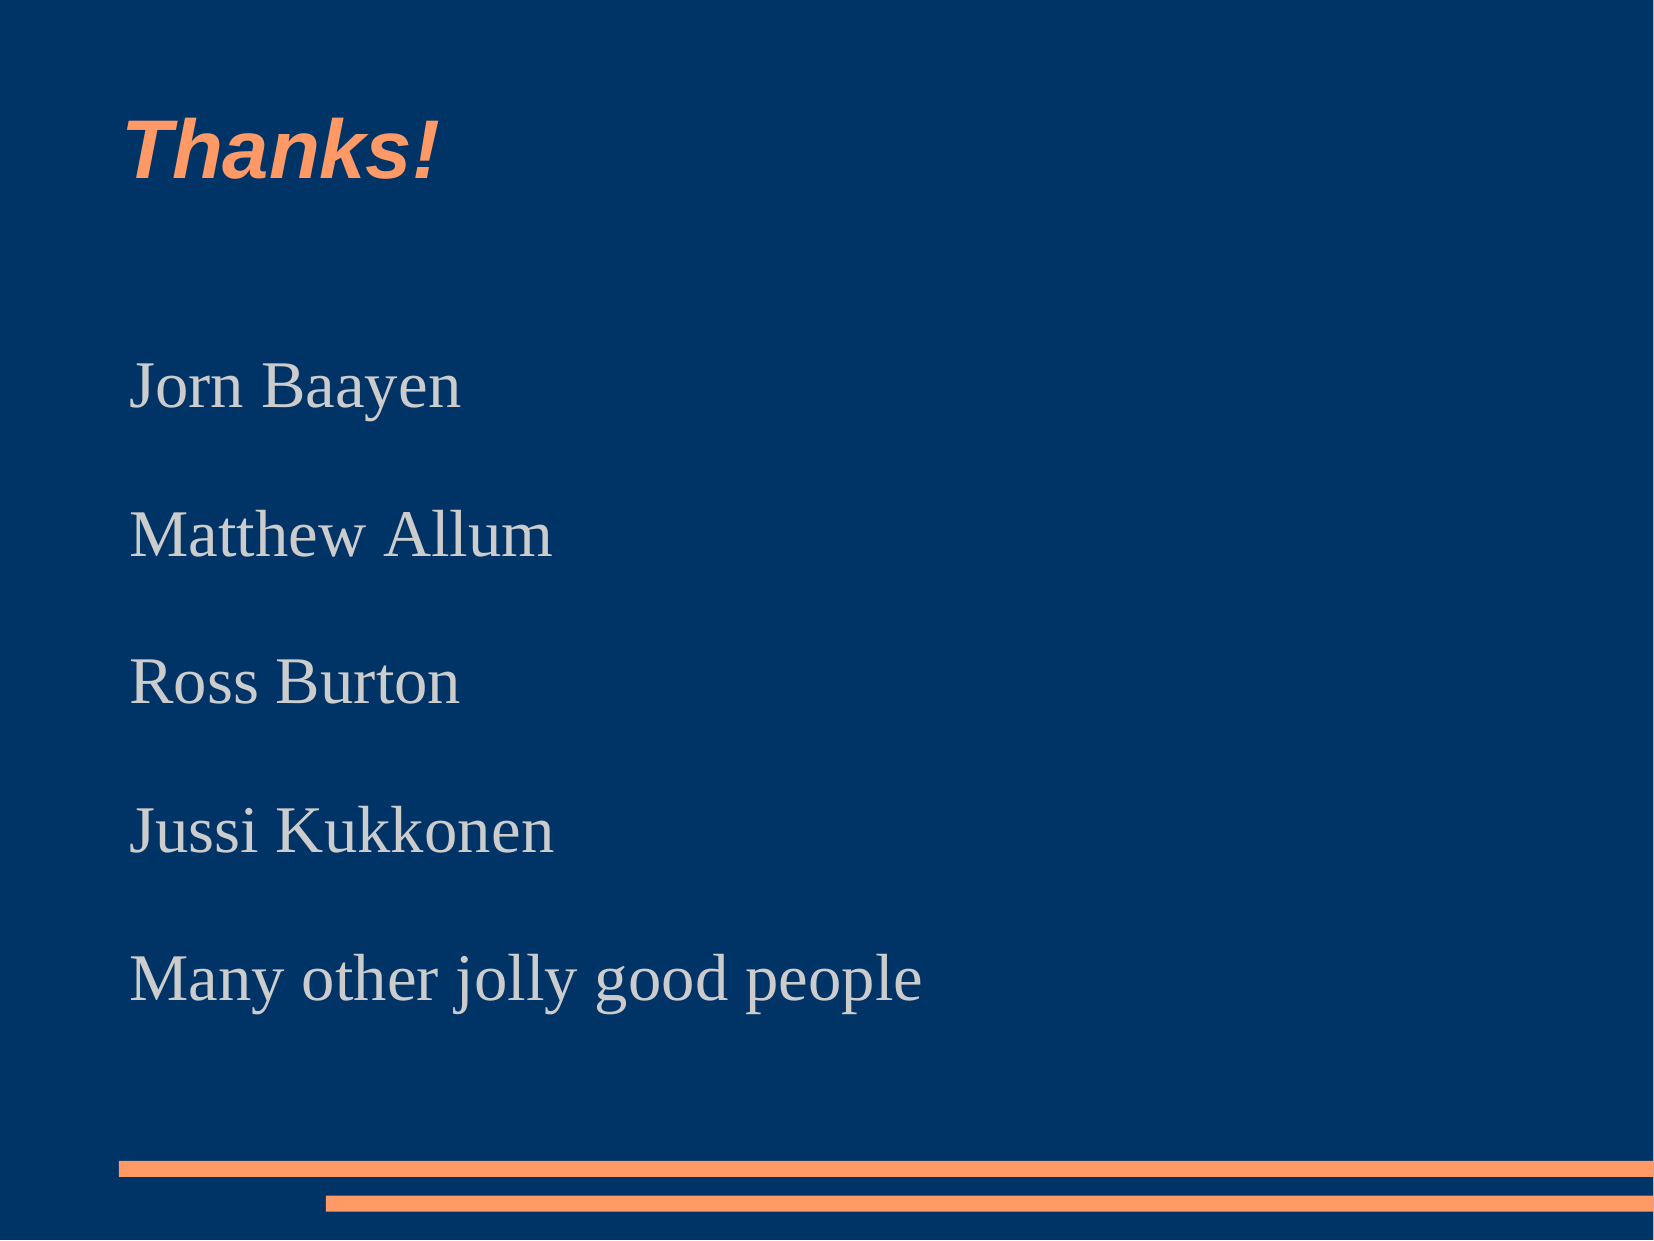

# Thanks!
 Jorn Baayen
 Matthew Allum
 Ross Burton
 Jussi Kukkonen
 Many other jolly good people